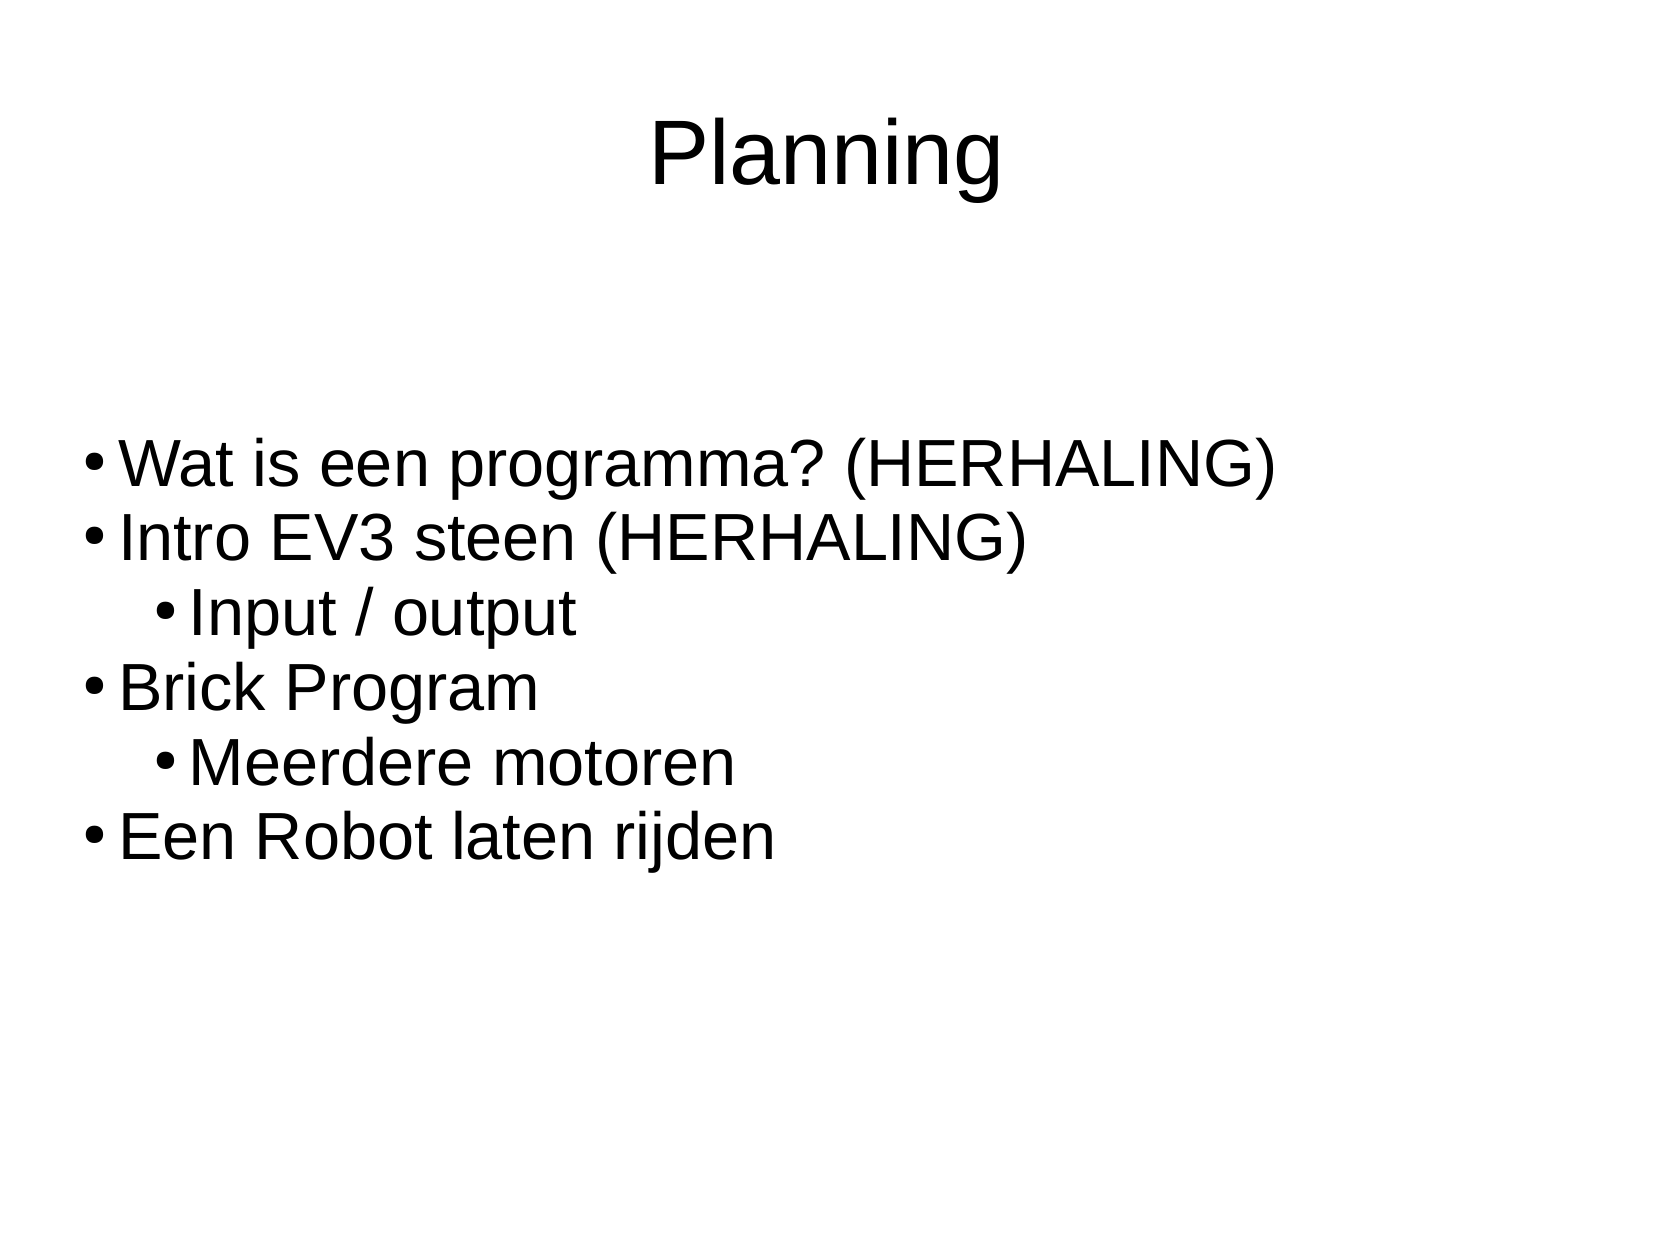

# Planning
Wat is een programma? (HERHALING)
Intro EV3 steen (HERHALING)
Input / output
Brick Program
Meerdere motoren
Een Robot laten rijden